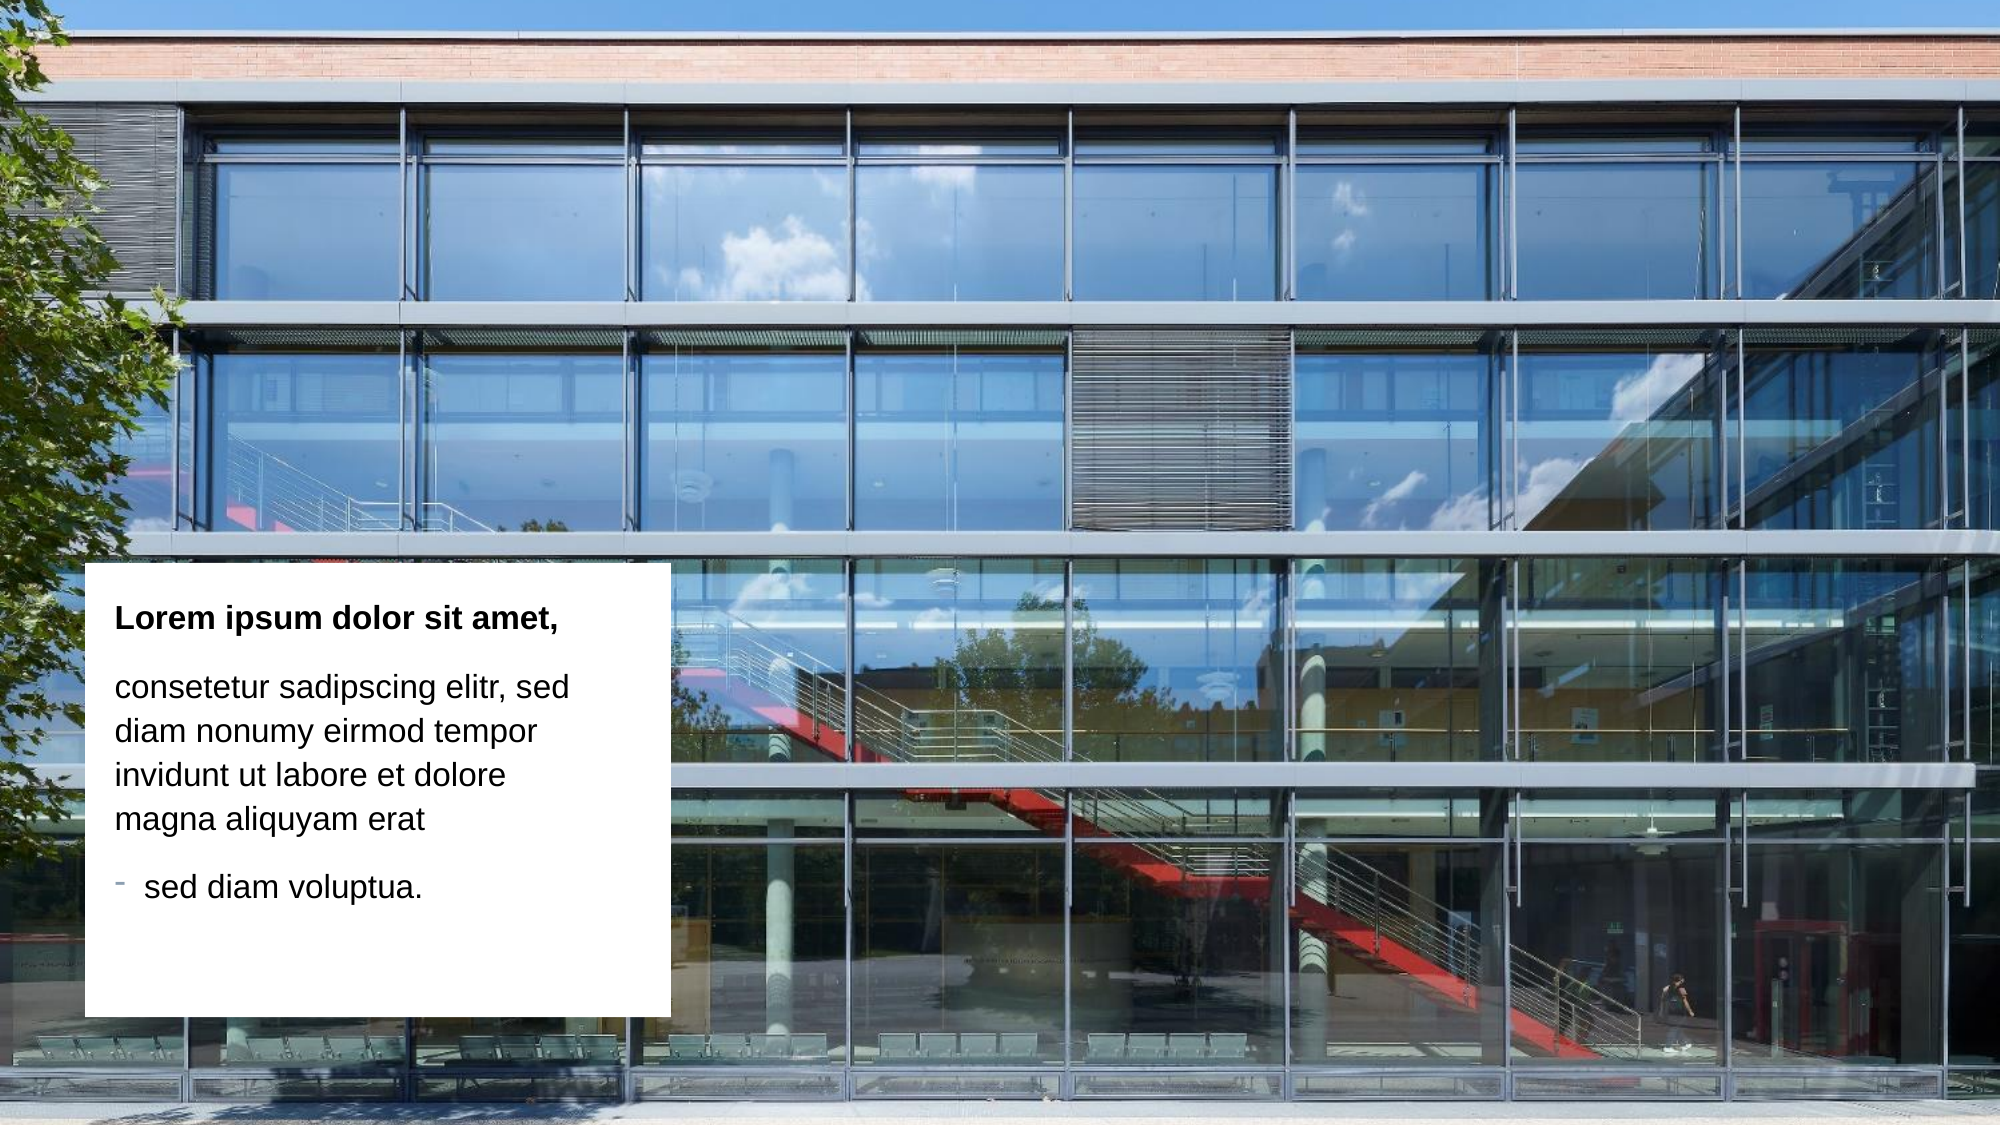

# Lorem ipsum dolor sit amet,
consetetur sadipscing elitr, sed diam nonumy eirmod tempor invidunt ut labore et dolore magna aliquyam erat
sed diam voluptua.